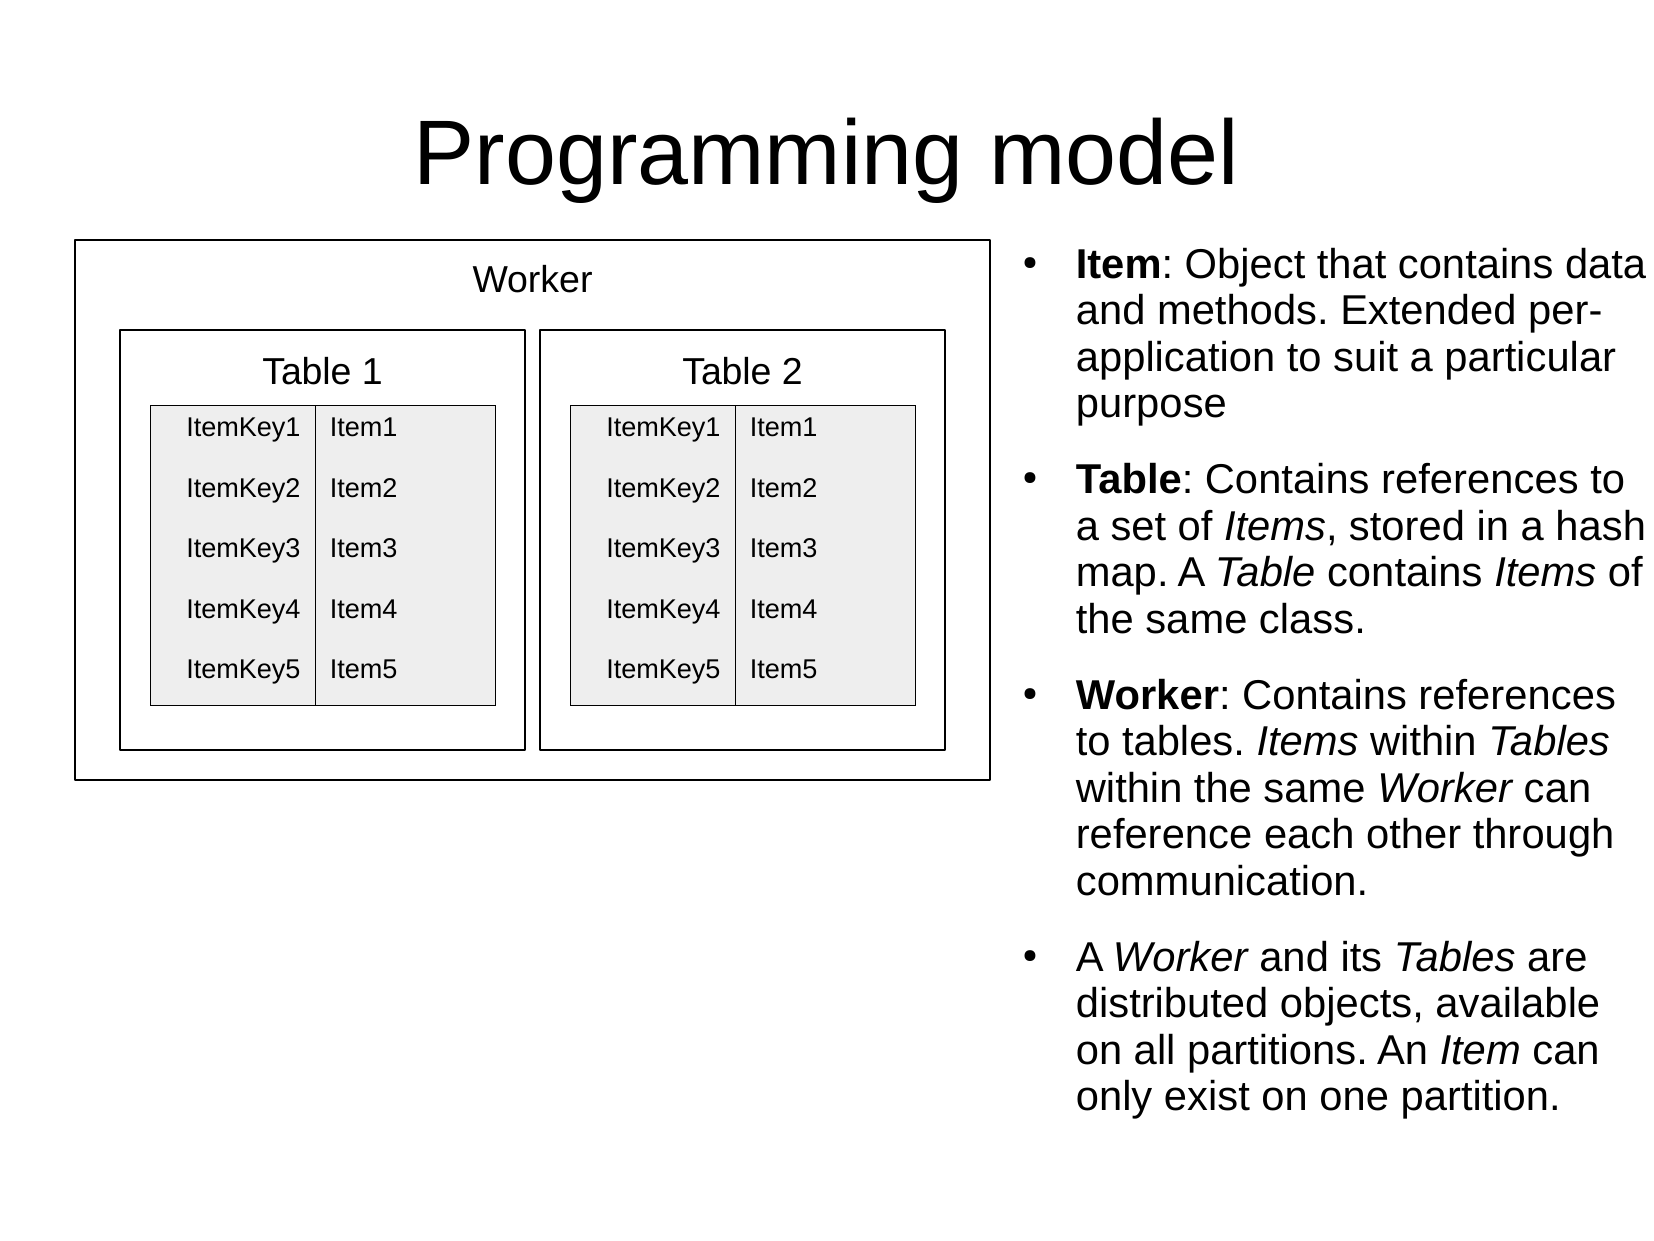

# Programming model
Worker
Item: Object that contains data and methods. Extended per-application to suit a particular purpose
Table: Contains references to a set of Items, stored in a hash map. A Table contains Items of the same class.
Worker: Contains references to tables. Items within Tables within the same Worker can reference each other through communication.
A Worker and its Tables are distributed objects, available on all partitions. An Item can only exist on one partition.
Table 1
Table 2
ItemKey1
ItemKey2
ItemKey3
ItemKey4
ItemKey5
Item1
Item2
Item3
Item4
Item5
ItemKey1
ItemKey2
ItemKey3
ItemKey4
ItemKey5
Item1
Item2
Item3
Item4
Item5